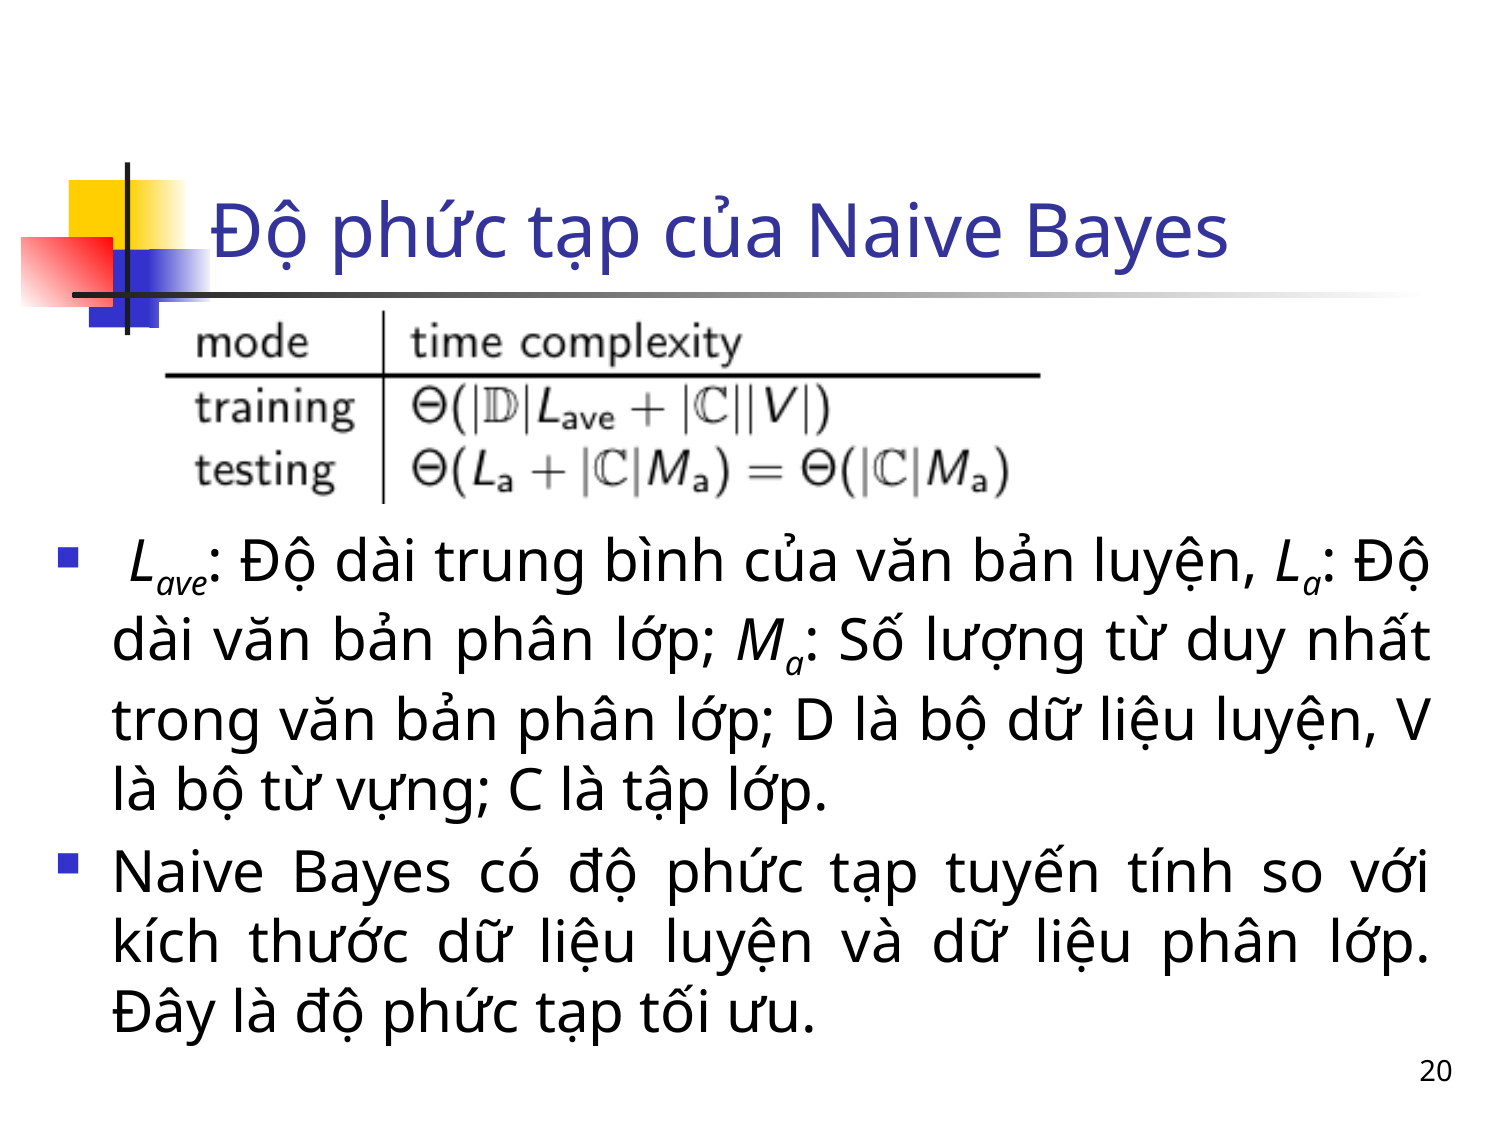

Độ phức tạp của Naive Bayes
 Lave: Độ dài trung bình của văn bản luyện, La: Độ dài văn bản phân lớp; Ma: Số lượng từ duy nhất trong văn bản phân lớp; D là bộ dữ liệu luyện, V là bộ từ vựng; C là tập lớp.
Naive Bayes có độ phức tạp tuyến tính so với kích thước dữ liệu luyện và dữ liệu phân lớp. Đây là độ phức tạp tối ưu.